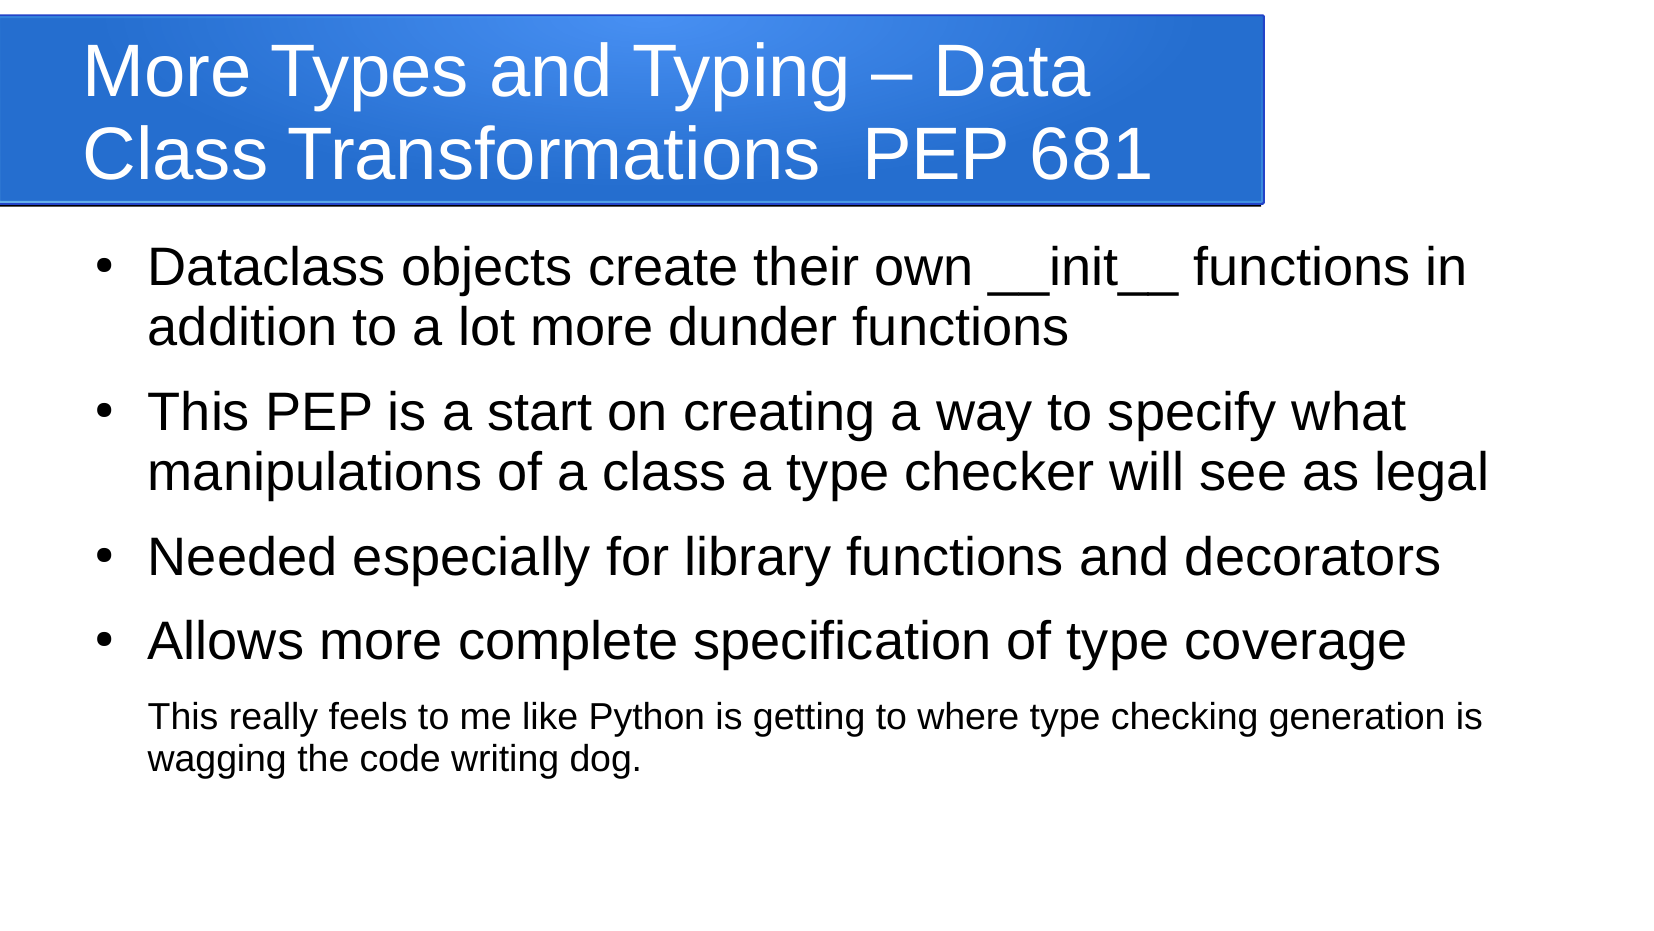

# More Types and Typing – Data Class Transformations PEP 681
Dataclass objects create their own __init__ functions in addition to a lot more dunder functions
This PEP is a start on creating a way to specify what manipulations of a class a type checker will see as legal
Needed especially for library functions and decorators
Allows more complete specification of type coverage
This really feels to me like Python is getting to where type checking generation is wagging the code writing dog.